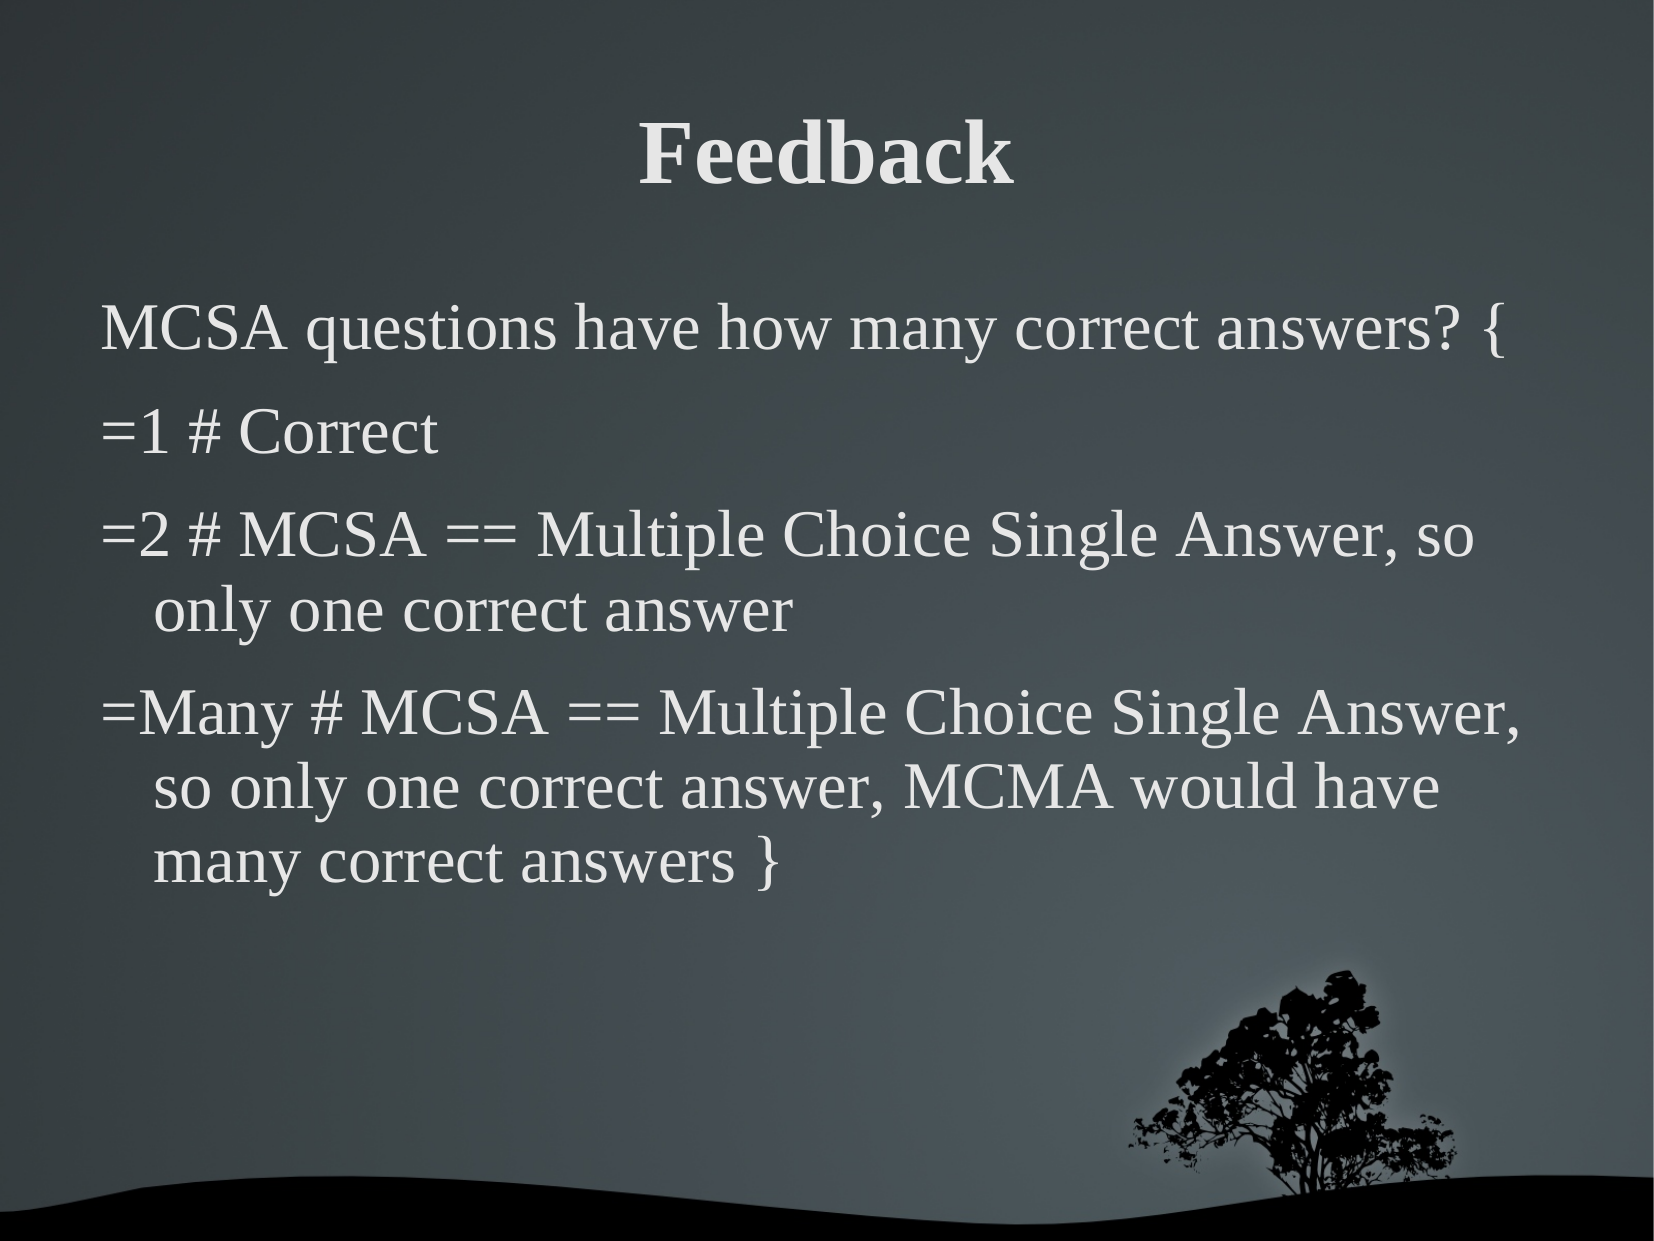

# Feedback
MCSA questions have how many correct answers? {
=1 # Correct
=2 # MCSA == Multiple Choice Single Answer, so only one correct answer
=Many # MCSA == Multiple Choice Single Answer, so only one correct answer, MCMA would have many correct answers }